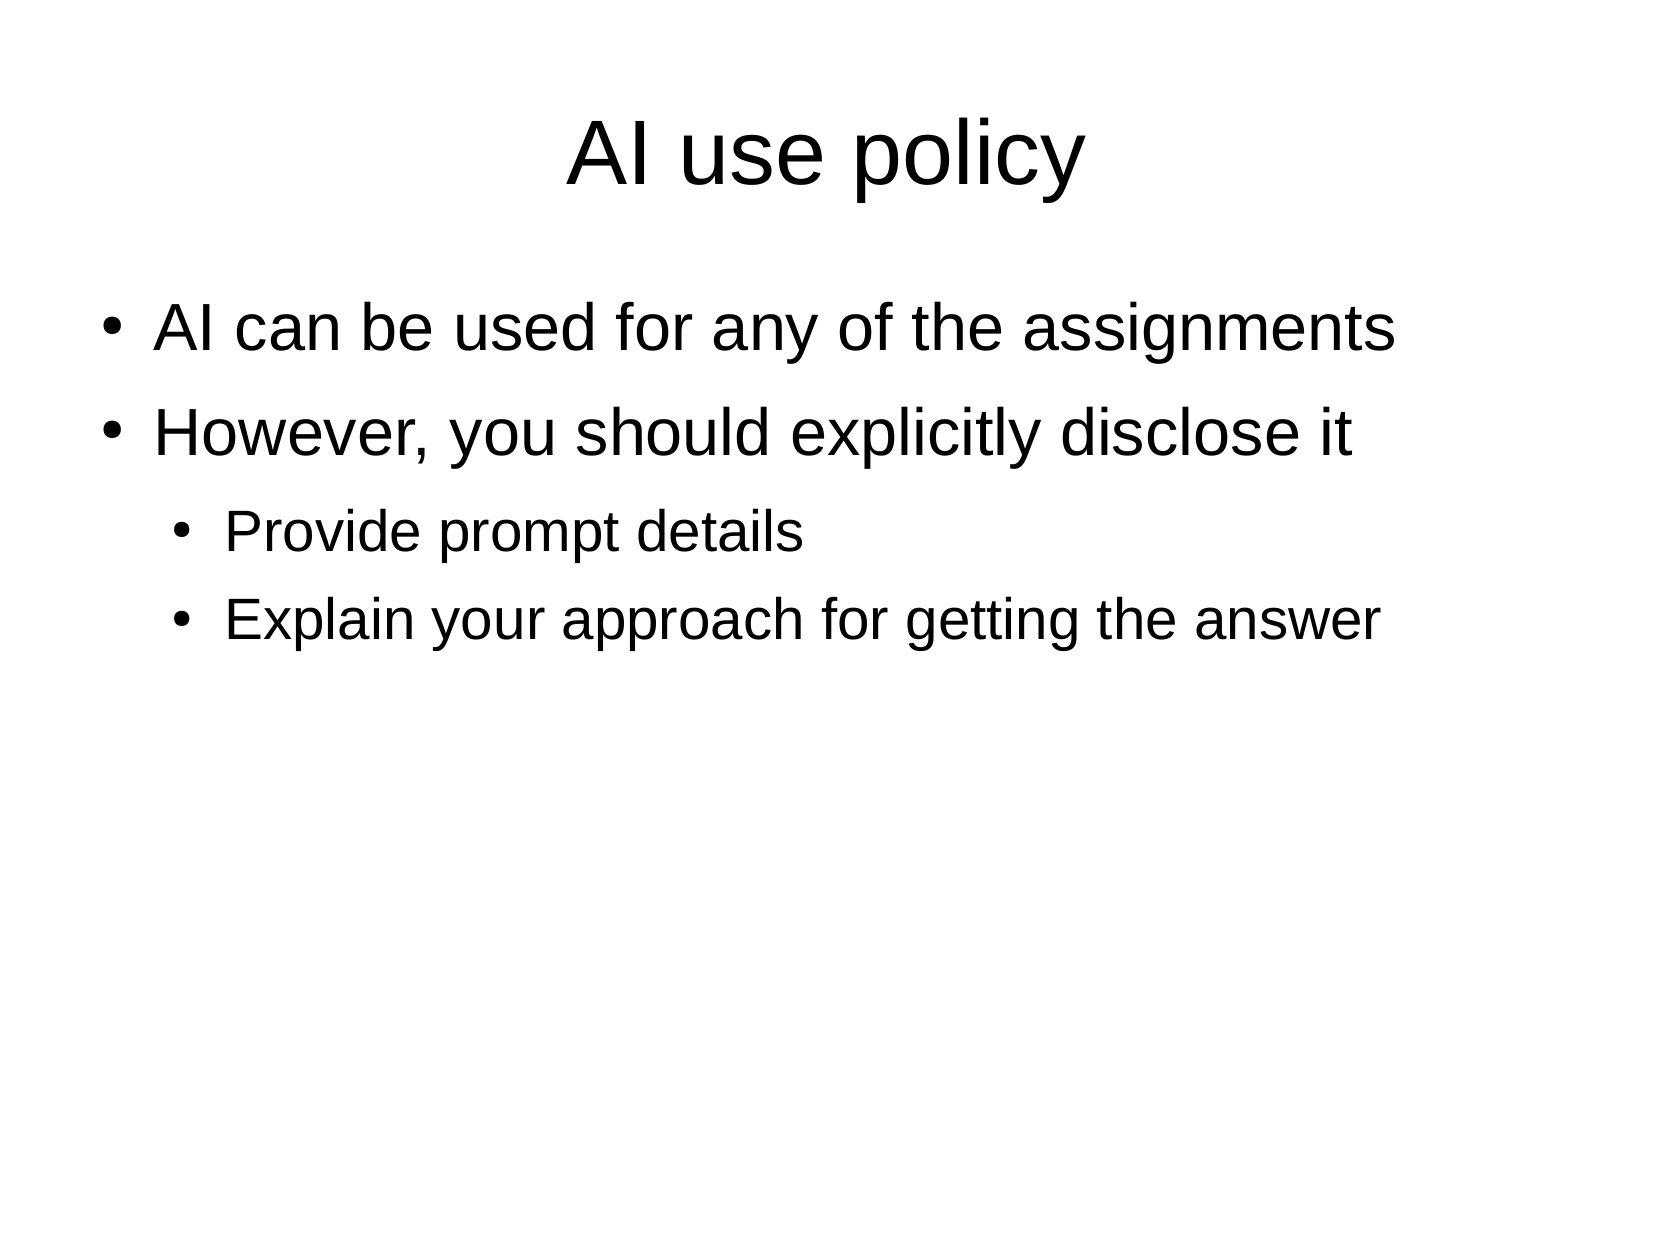

# AI use policy
AI can be used for any of the assignments
However, you should explicitly disclose it
Provide prompt details
Explain your approach for getting the answer